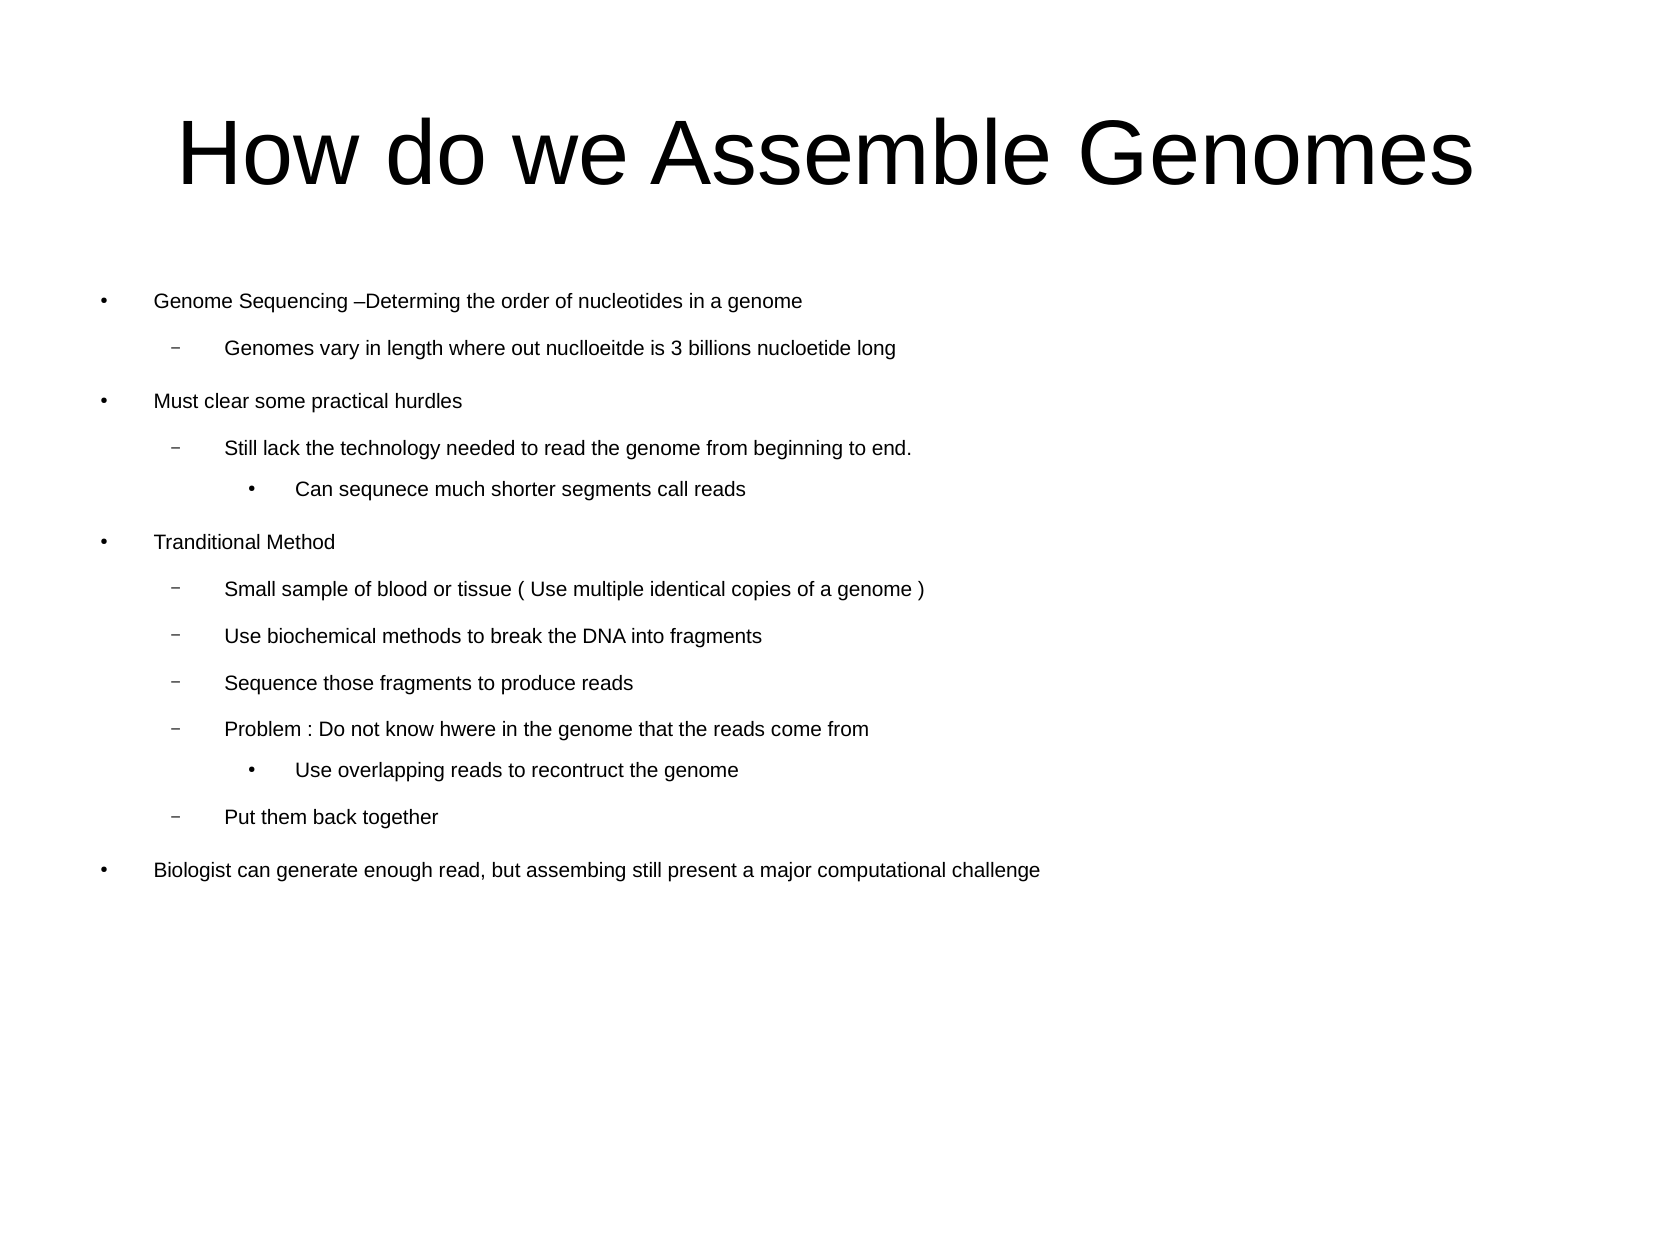

# How do we Assemble Genomes
Genome Sequencing –Determing the order of nucleotides in a genome
Genomes vary in length where out nuclloeitde is 3 billions nucloetide long
Must clear some practical hurdles
Still lack the technology needed to read the genome from beginning to end.
Can sequnece much shorter segments call reads
Tranditional Method
Small sample of blood or tissue ( Use multiple identical copies of a genome )
Use biochemical methods to break the DNA into fragments
Sequence those fragments to produce reads
Problem : Do not know hwere in the genome that the reads come from
Use overlapping reads to recontruct the genome
Put them back together
Biologist can generate enough read, but assembing still present a major computational challenge